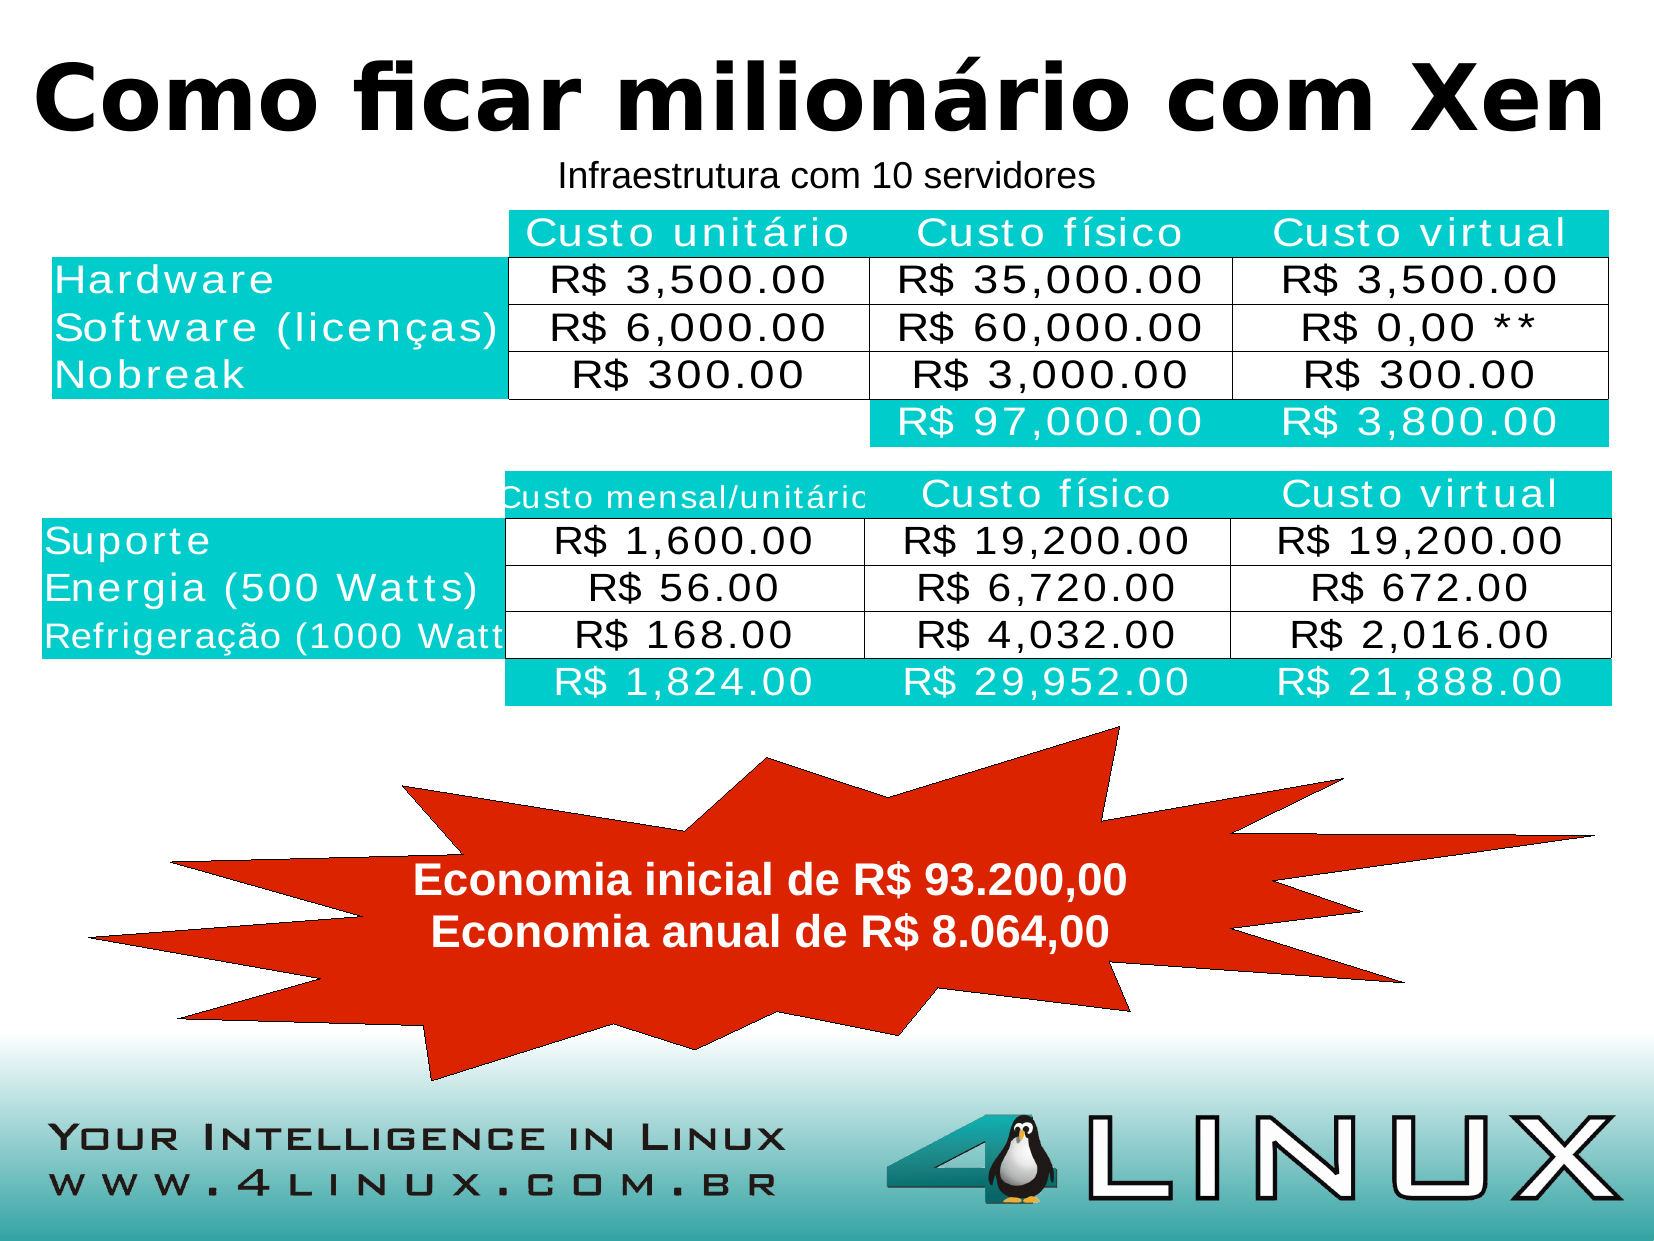

# Como ficar milionário com Xen
Infraestrutura com 10 servidores
Economia inicial de R$ 93.200,00
Economia anual de R$ 8.064,00